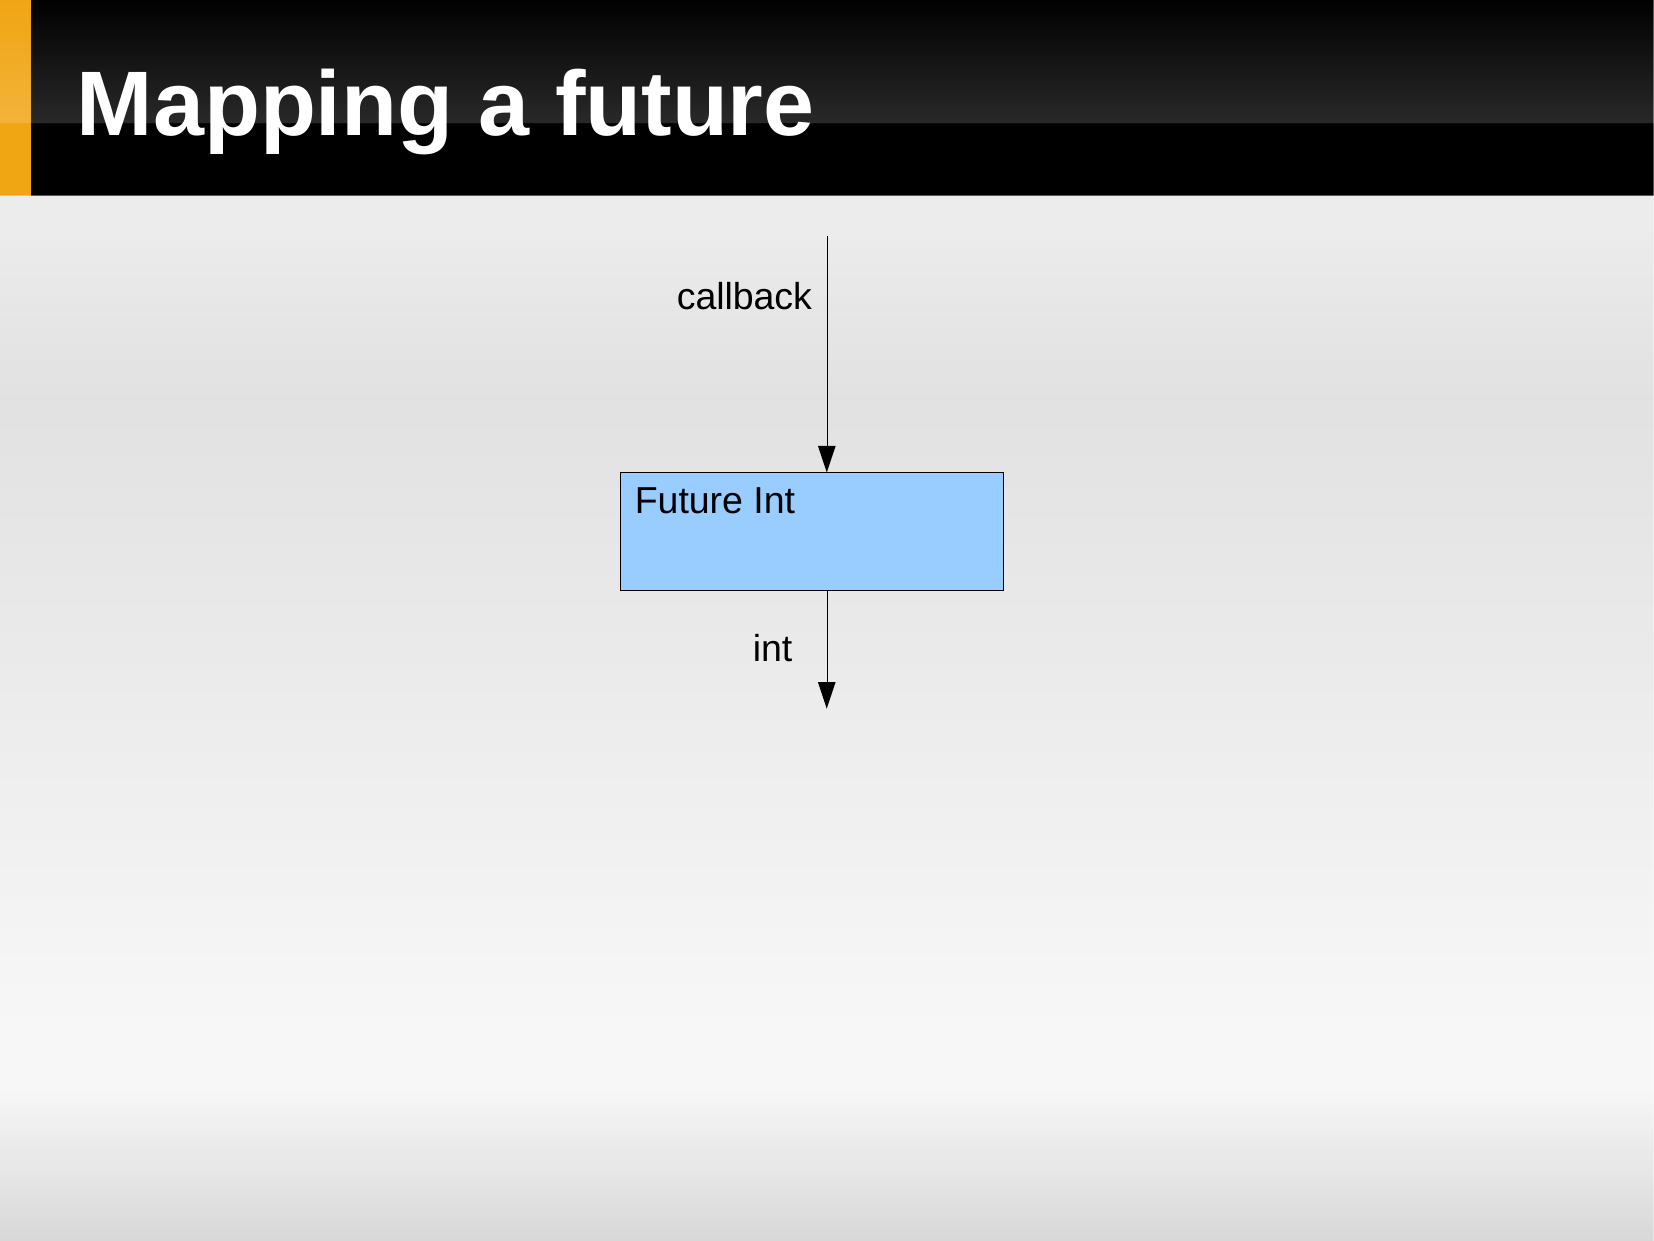

# Mapping a future
callback
Future Int
int